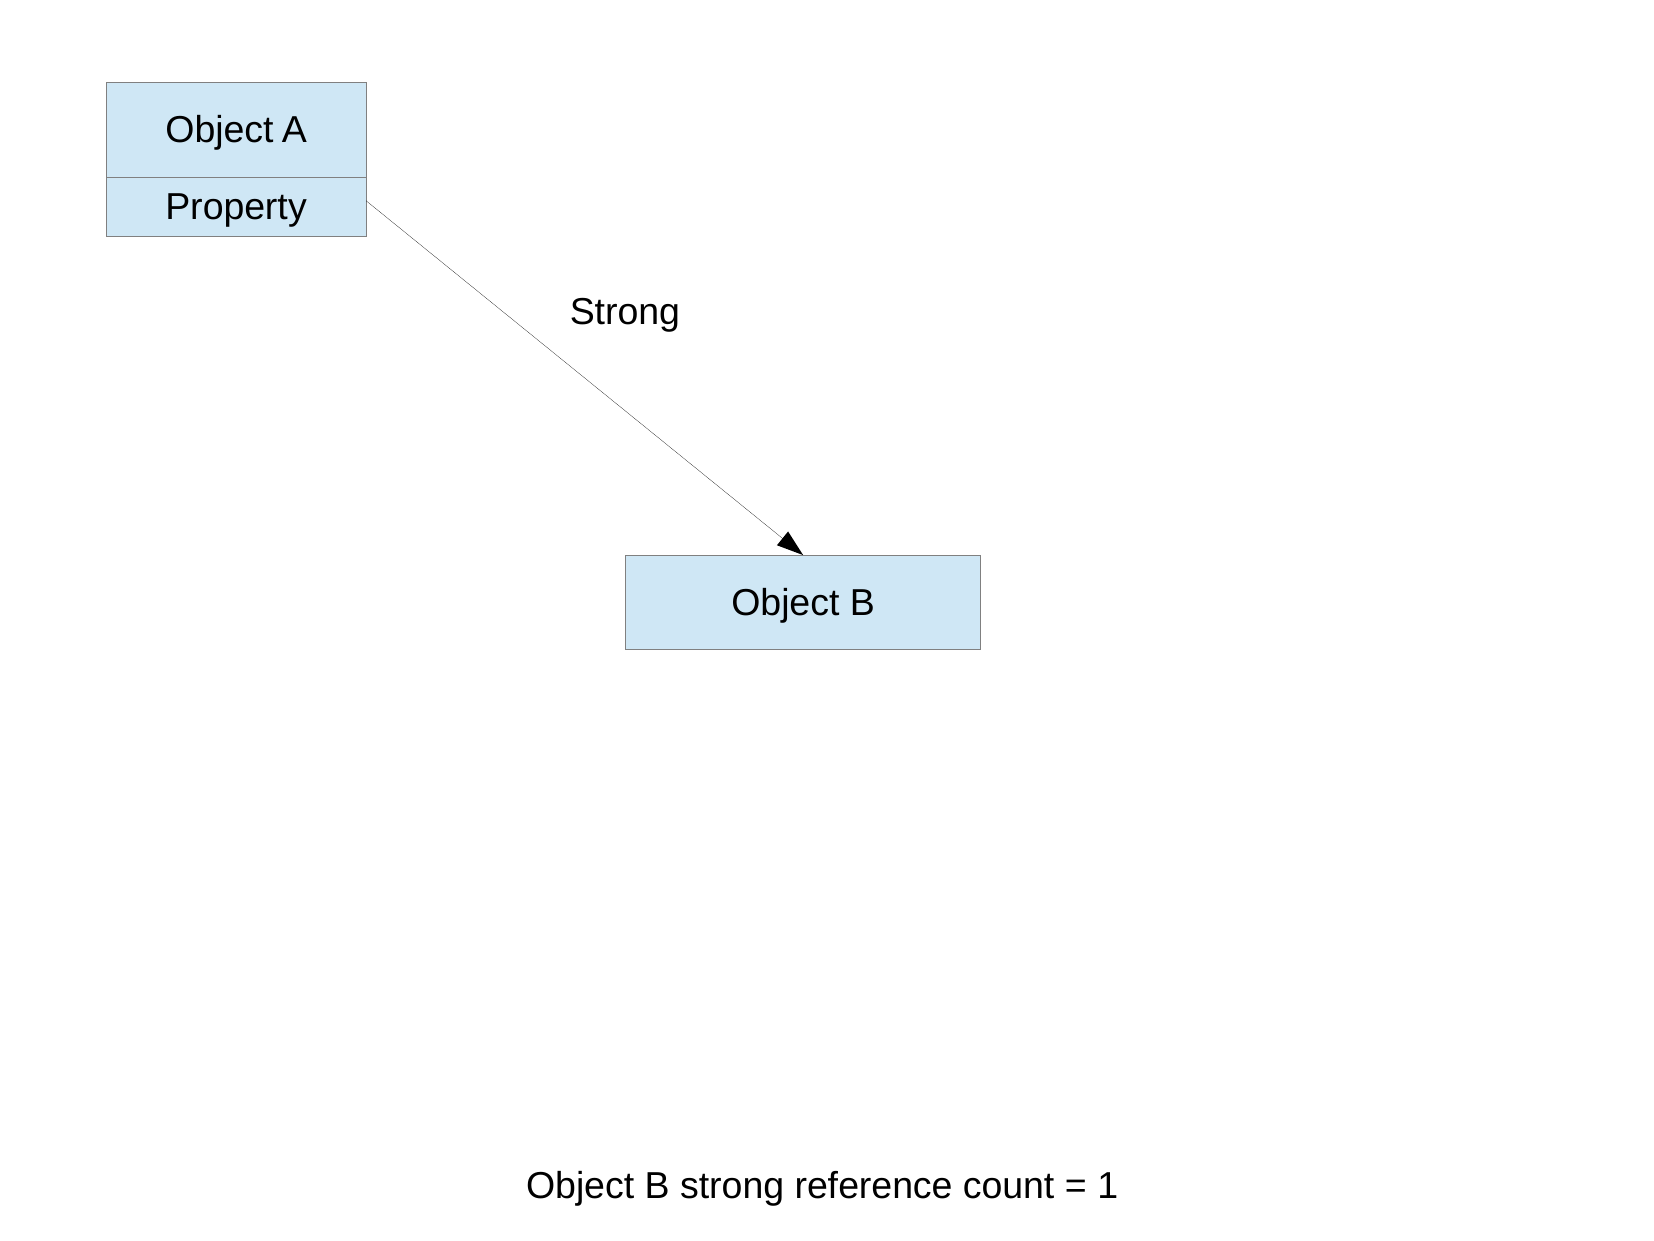

Object A
Property
Strong
Object B
Object B strong reference count = 1